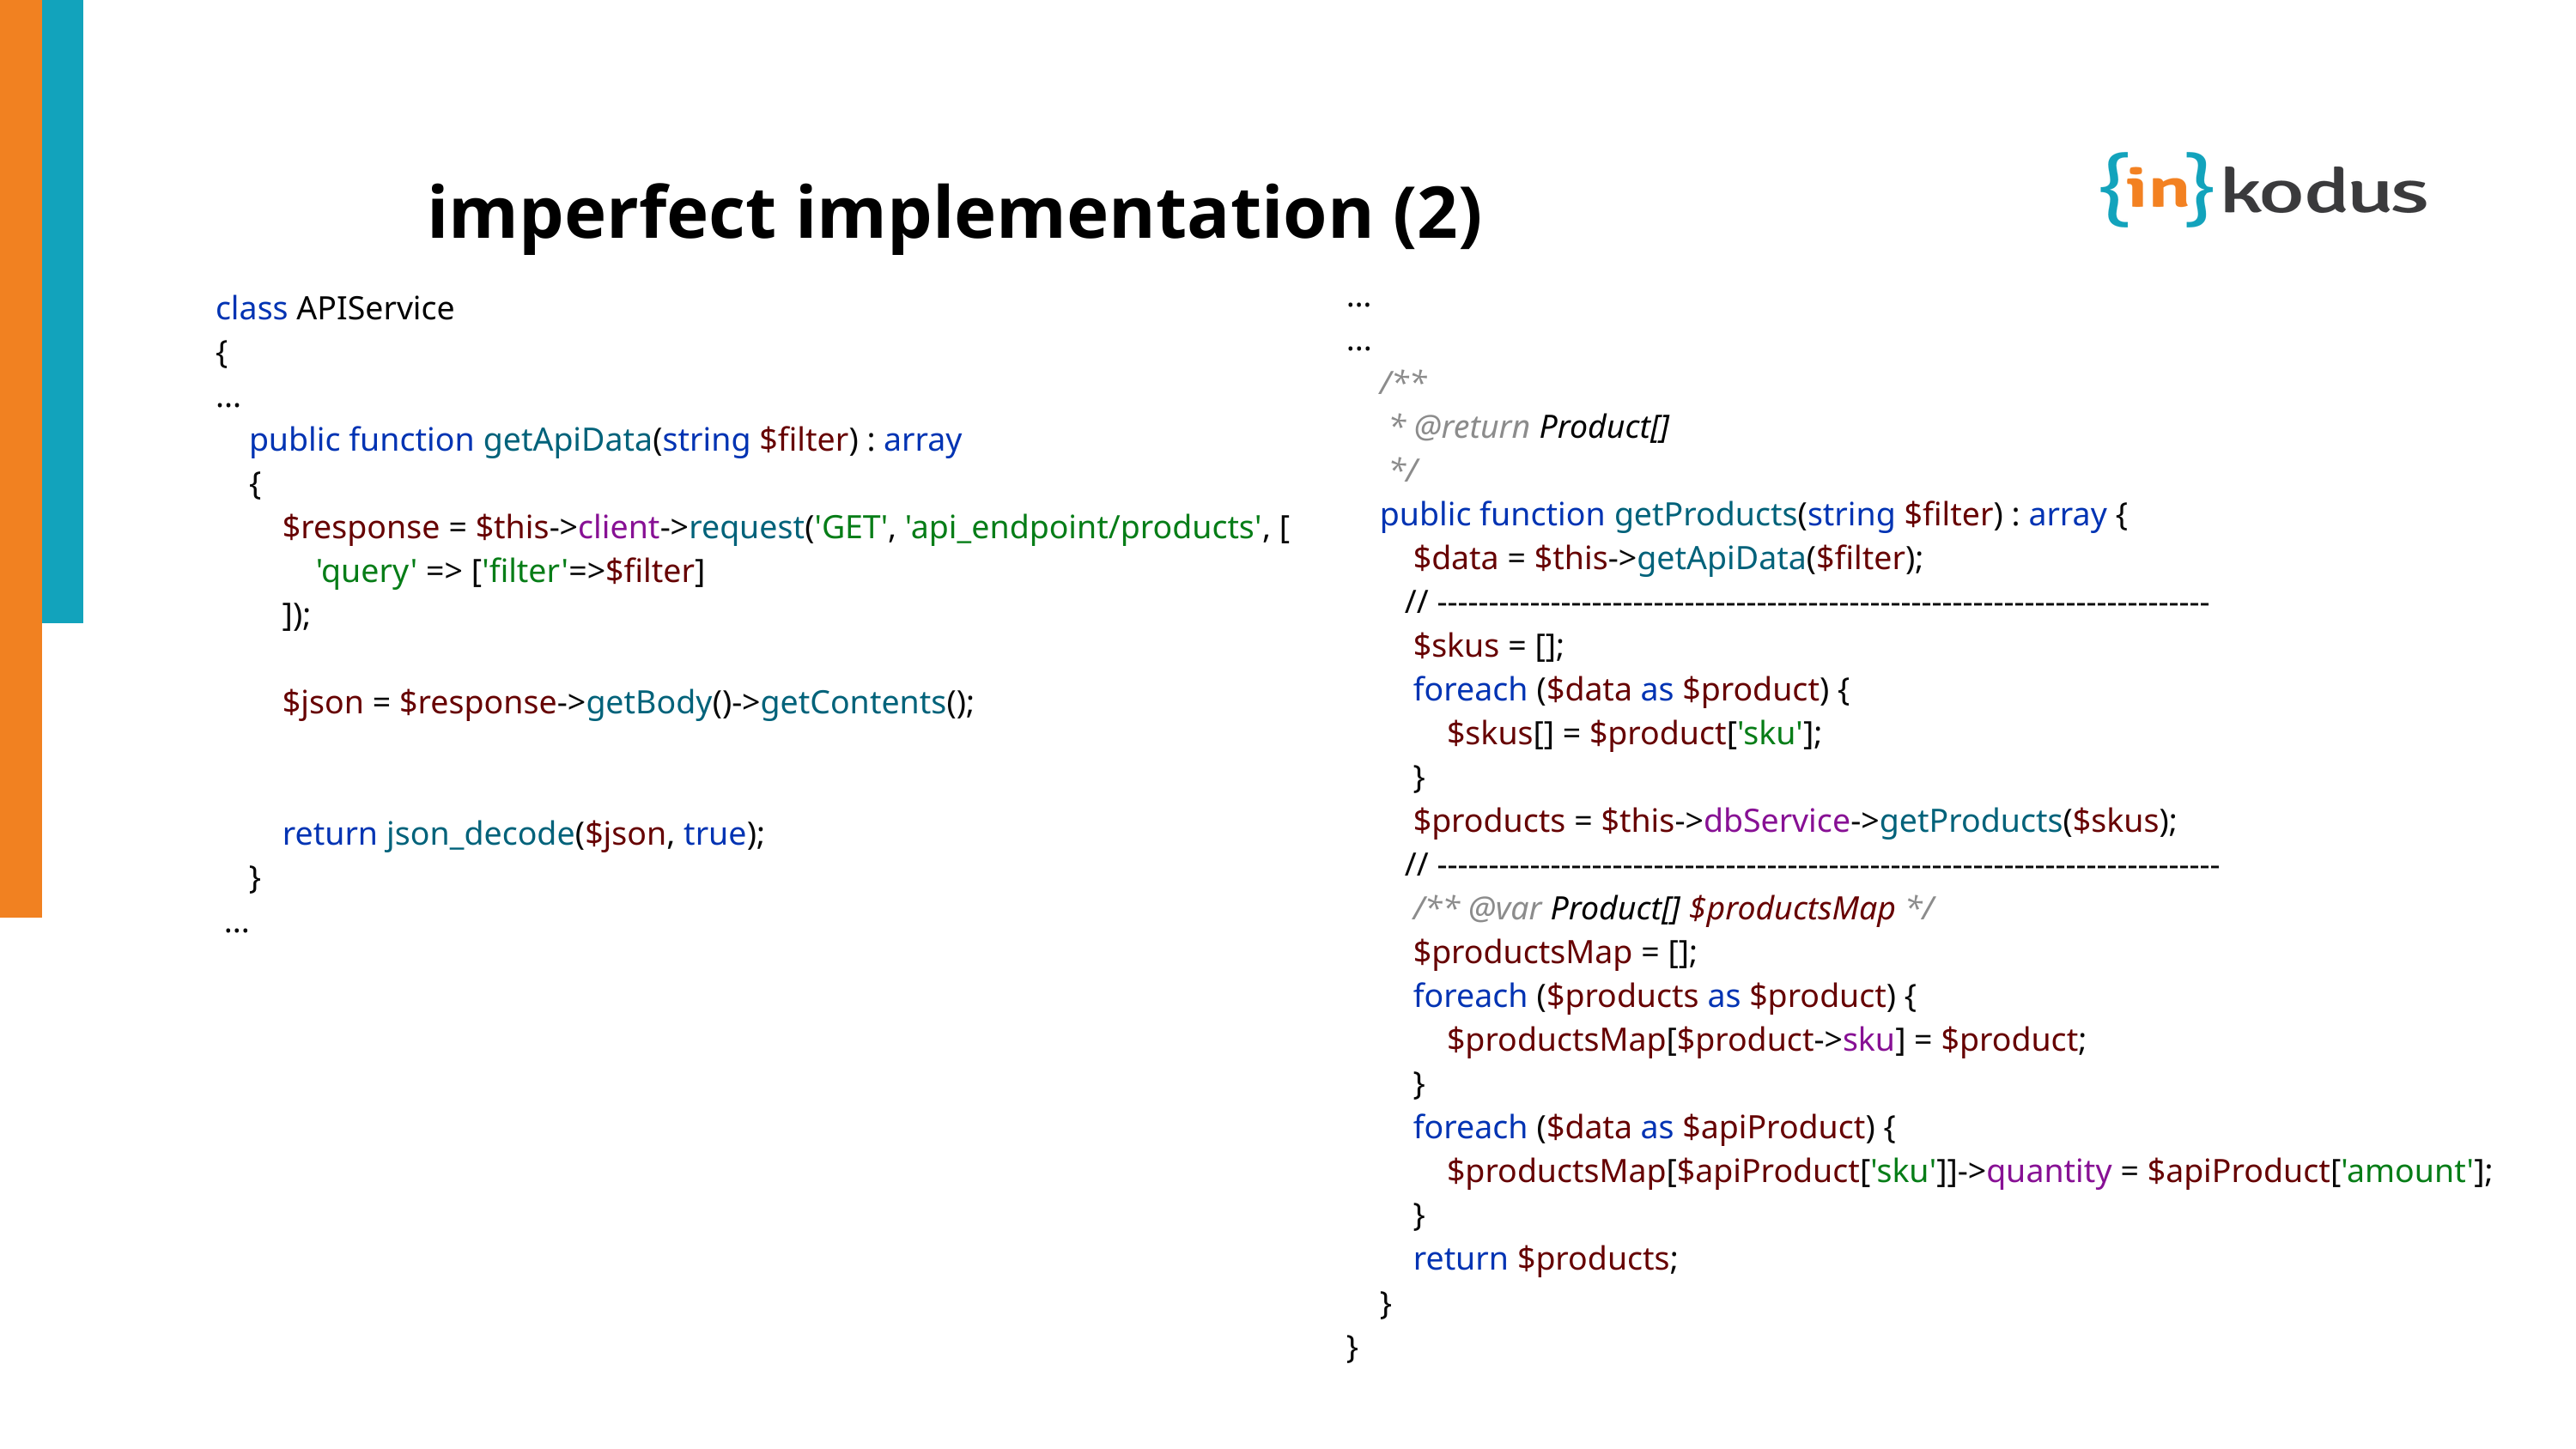

imperfect implementation (2)
…
...
 /**
 * @return Product[]
 */
 public function getProducts(string $filter) : array {
 $data = $this->getApiData($filter);
 // ---------------------------------------------------------------------------
 $skus = [];
 foreach ($data as $product) {
 $skus[] = $product['sku'];
 }
 $products = $this->dbService->getProducts($skus);
 // ----------------------------------------------------------------------------
 /** @var Product[] $productsMap */
 $productsMap = [];
 foreach ($products as $product) {
 $productsMap[$product->sku] = $product;
 }
 foreach ($data as $apiProduct) {
 $productsMap[$apiProduct['sku']]->quantity = $apiProduct['amount'];
 }
 return $products;
 }
}
class APIService
{
...
 public function getApiData(string $filter) : array
 {
 $response = $this->client->request('GET', 'api_endpoint/products', [
 'query' => ['filter'=>$filter]
 ]);
 $json = $response->getBody()->getContents();
 return json_decode($json, true);
 }
 ...